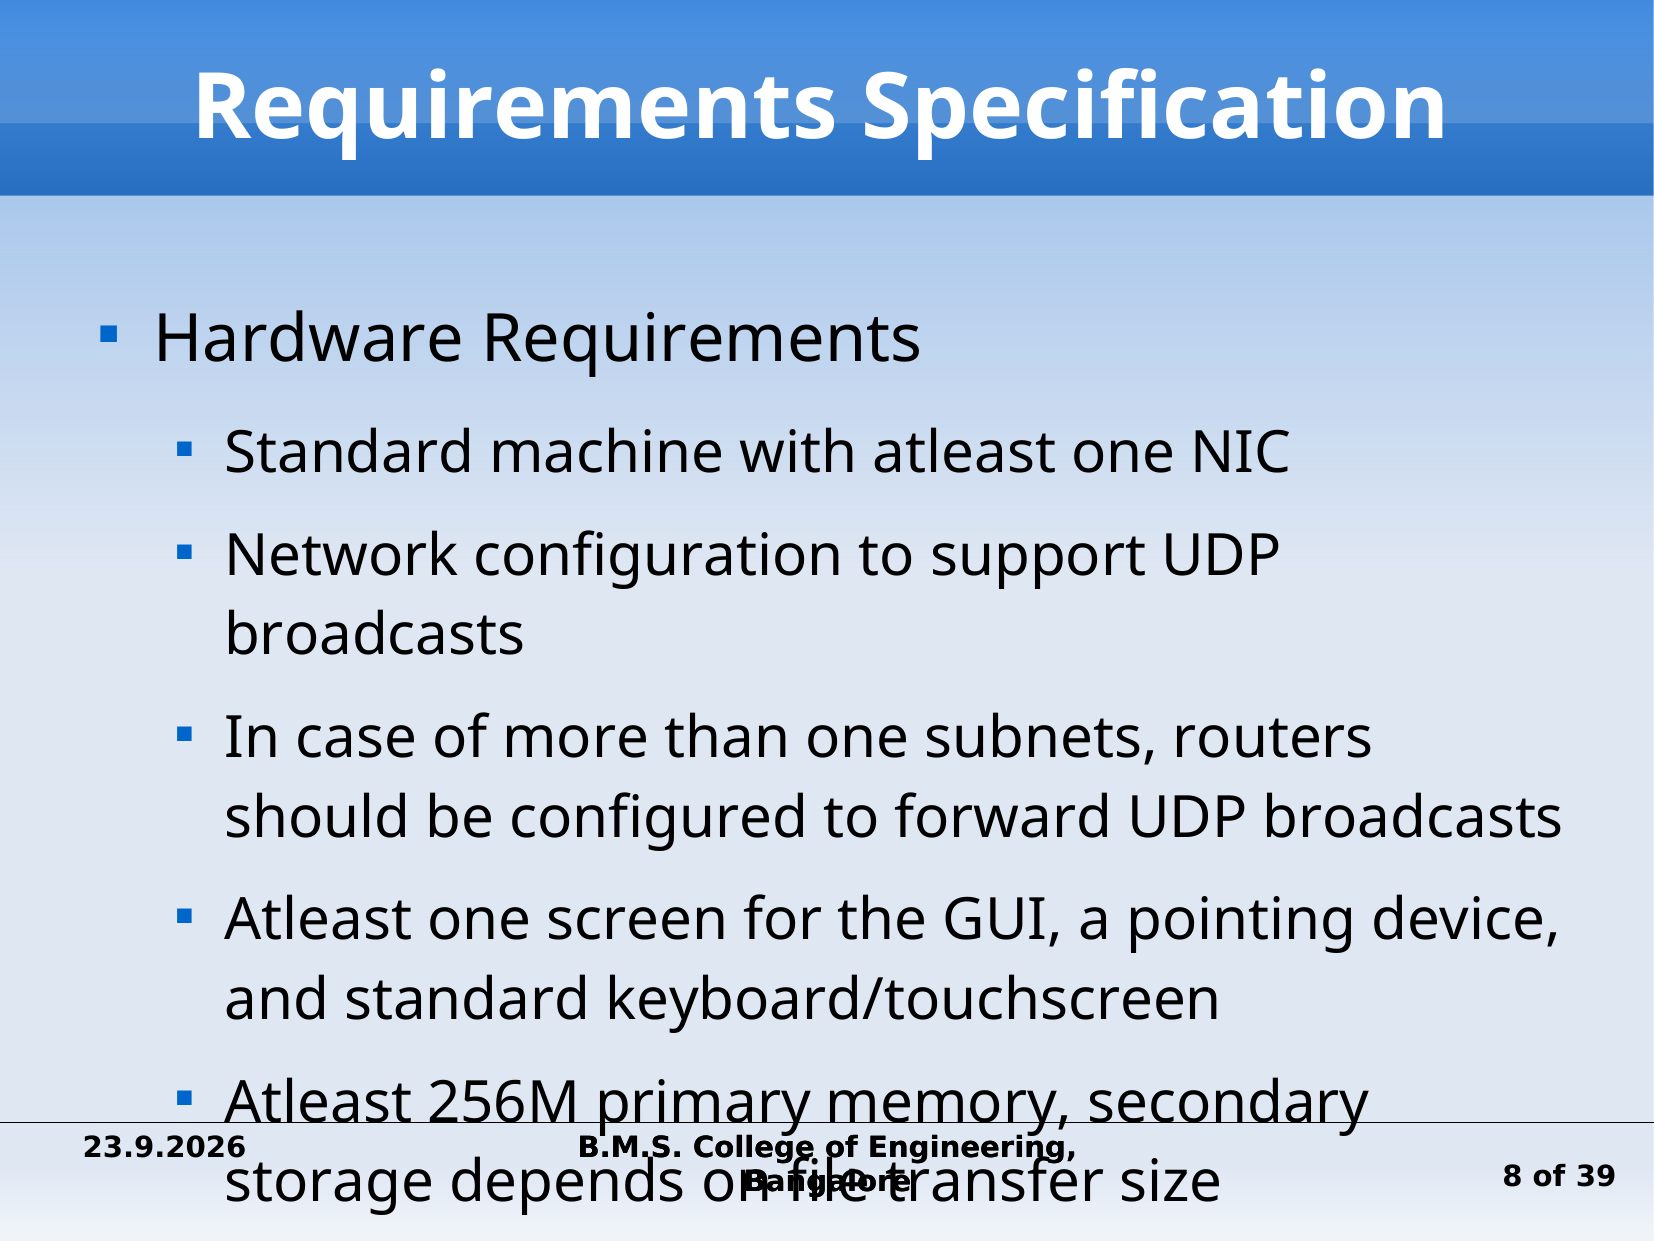

# Requirements Specification
Hardware Requirements
Standard machine with atleast one NIC
Network configuration to support UDP broadcasts
In case of more than one subnets, routers should be configured to forward UDP broadcasts
Atleast one screen for the GUI, a pointing device, and standard keyboard/touchscreen
Atleast 256M primary memory, secondary storage depends on file transfer size